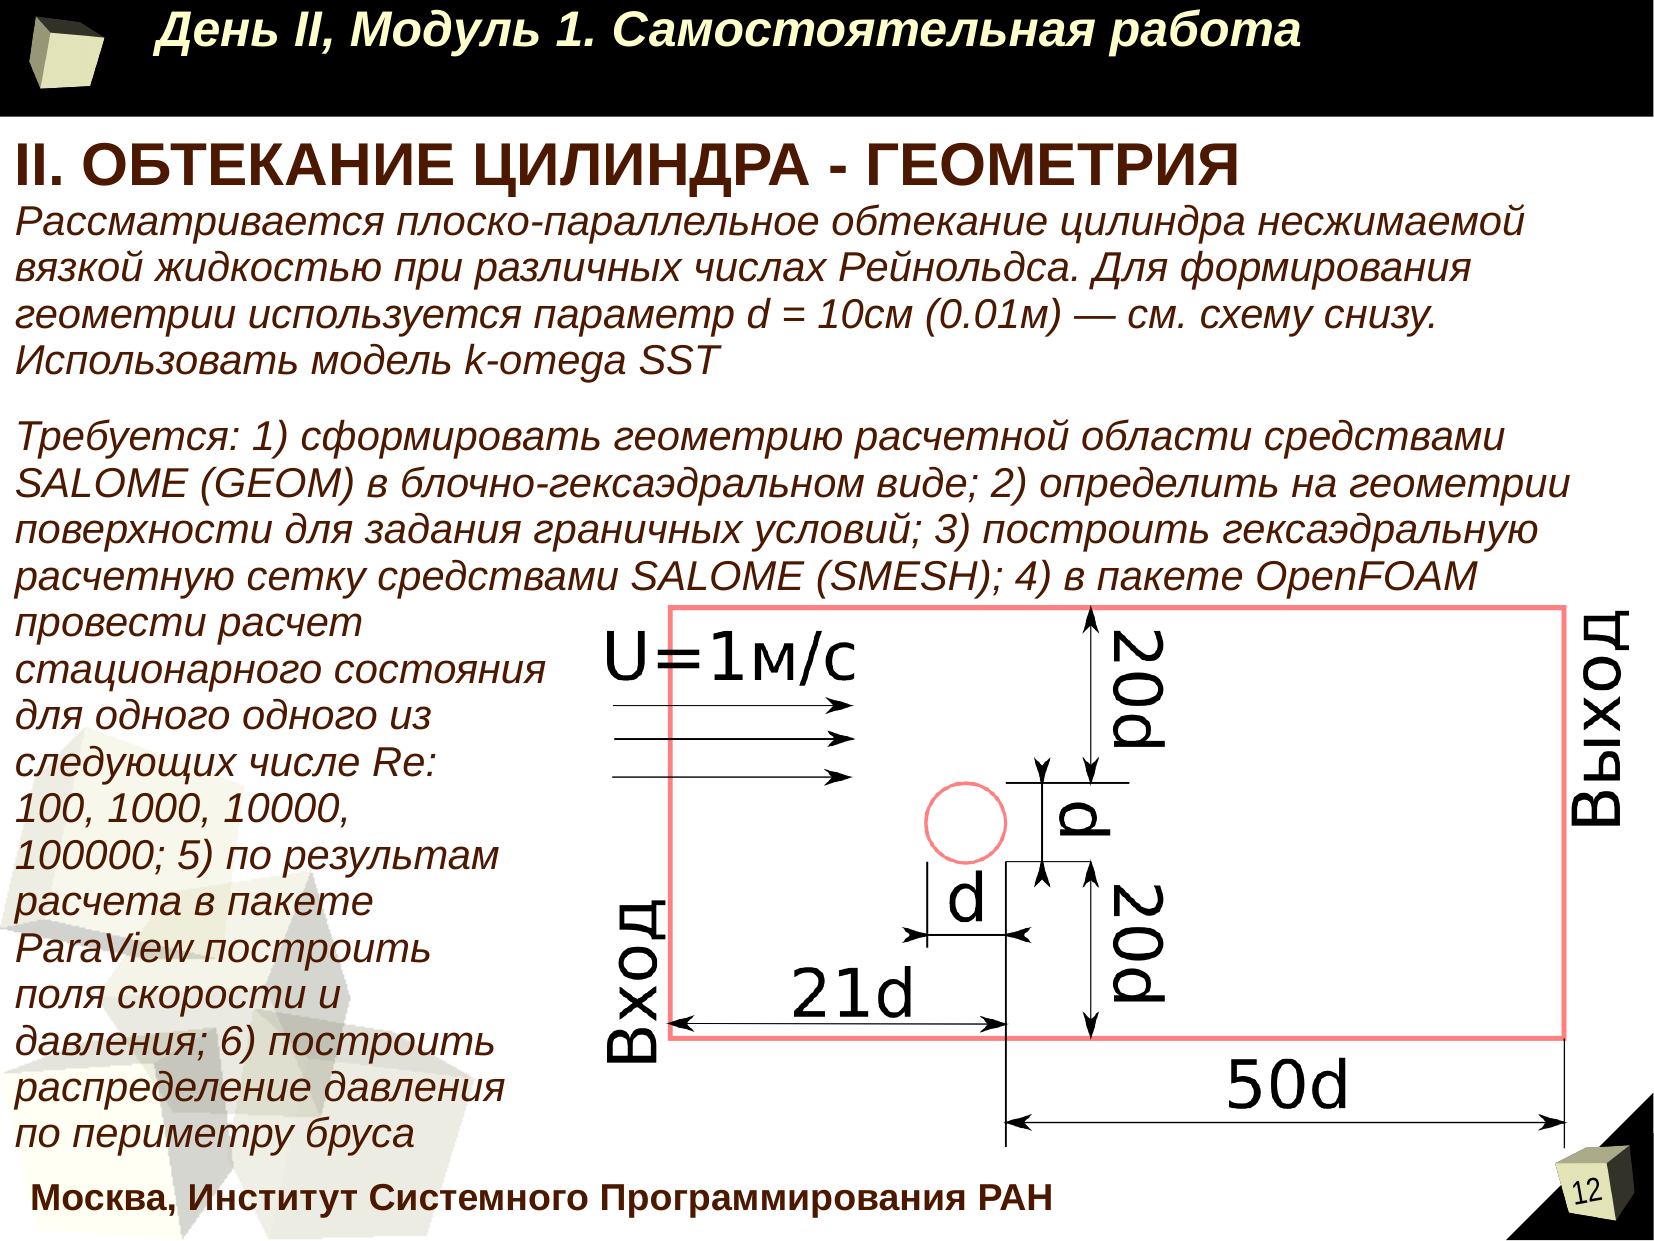

II. ОБТЕКАНИЕ ЦИЛИНДРА - ГЕОМЕТРИЯ
Рассматривается плоско-параллельное обтекание цилиндра несжимаемой вязкой жидкостью при различных числах Рейнольдса. Для формирования геометрии используется параметр d = 10см (0.01м) — см. схему снизу. Использовать модель k-omega SST
Требуется: 1) сформировать геометрию расчетной области средствами SALOME (GEOM) в блочно-гексаэдральном виде; 2) определить на геометрии поверхности для задания граничных условий; 3) построить гексаэдральную расчетную сетку средствами SALOME (SMESH); 4) в пакете OpenFOAM провести расчет
стационарного состояния
для одного одного из
следующих числе Re:
100, 1000, 10000,
100000; 5) по результам
расчета в пакете
ParaView построить
поля скорости и
давления; 6) построить
распределение давления
по периметру бруса